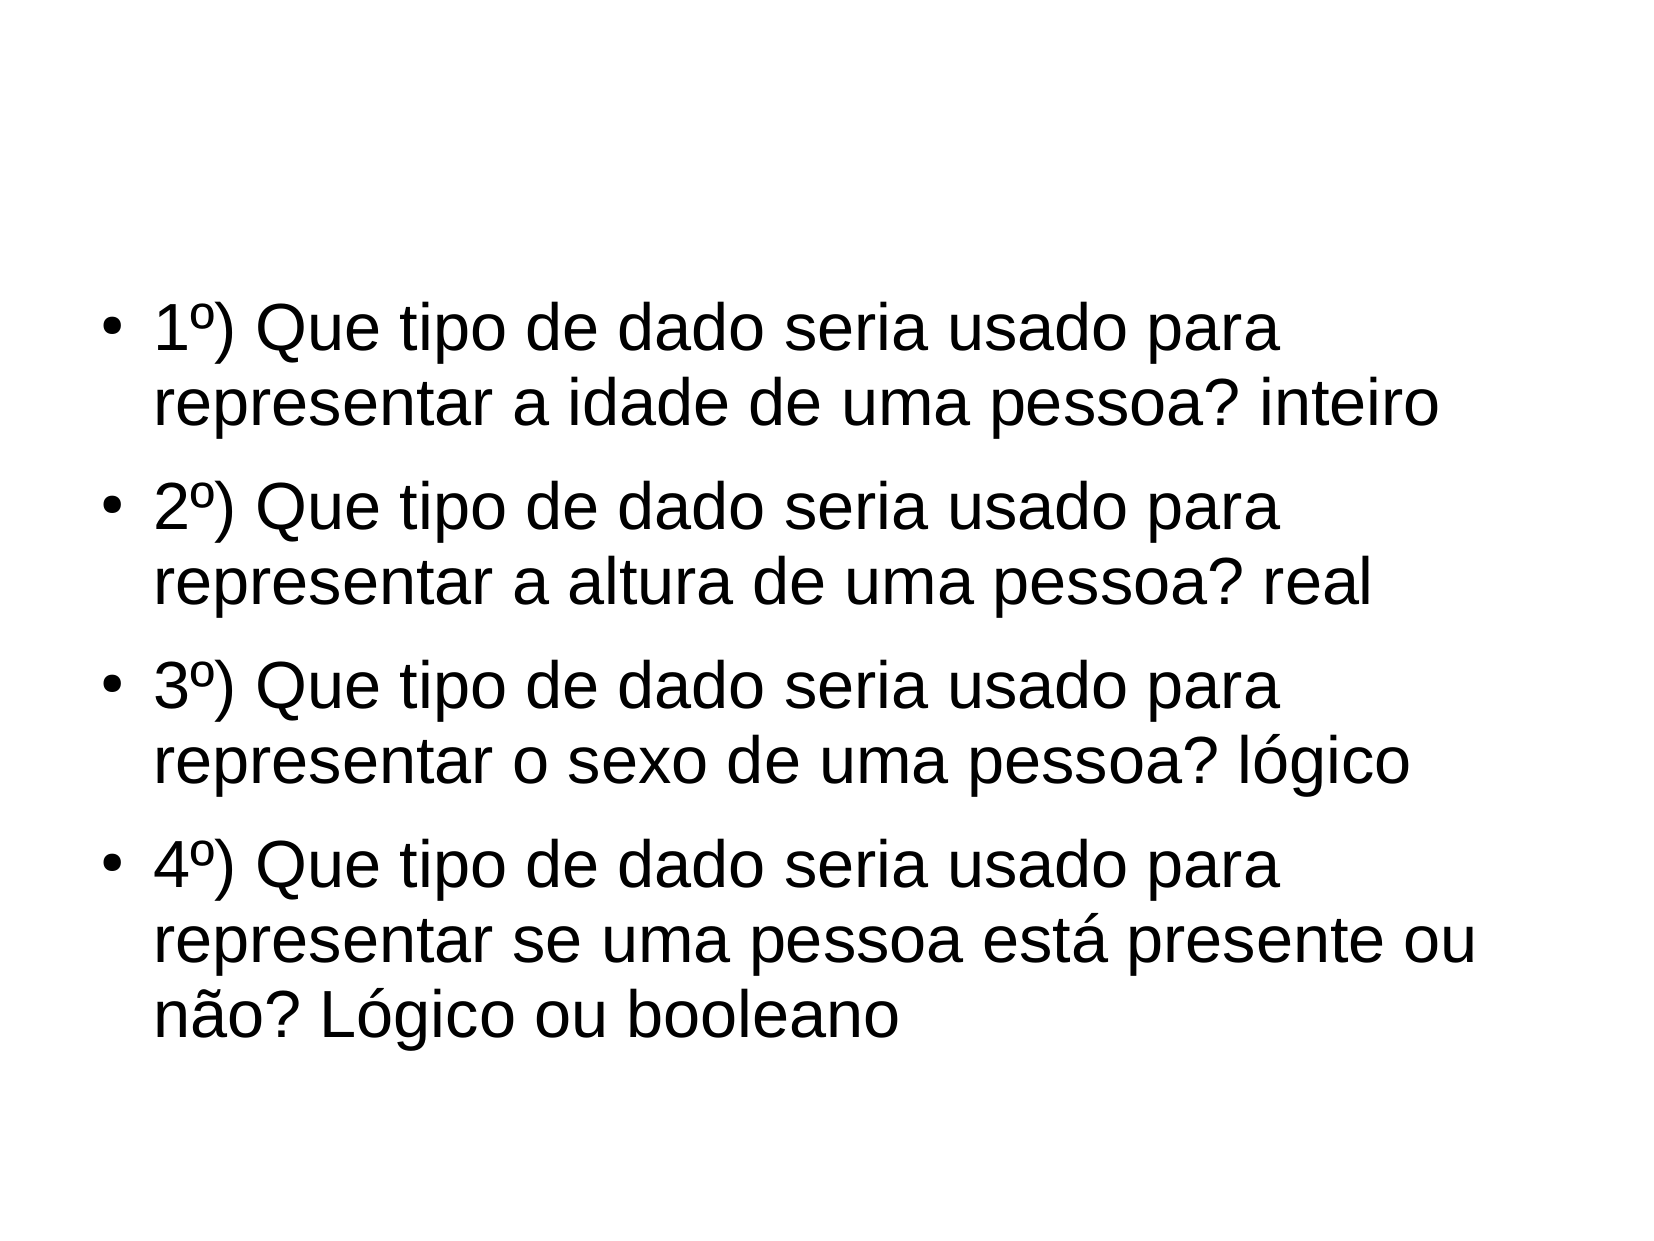

#
1º) Que tipo de dado seria usado para representar a idade de uma pessoa? inteiro
2º) Que tipo de dado seria usado para representar a altura de uma pessoa? real
3º) Que tipo de dado seria usado para representar o sexo de uma pessoa? lógico
4º) Que tipo de dado seria usado para representar se uma pessoa está presente ou não? Lógico ou booleano